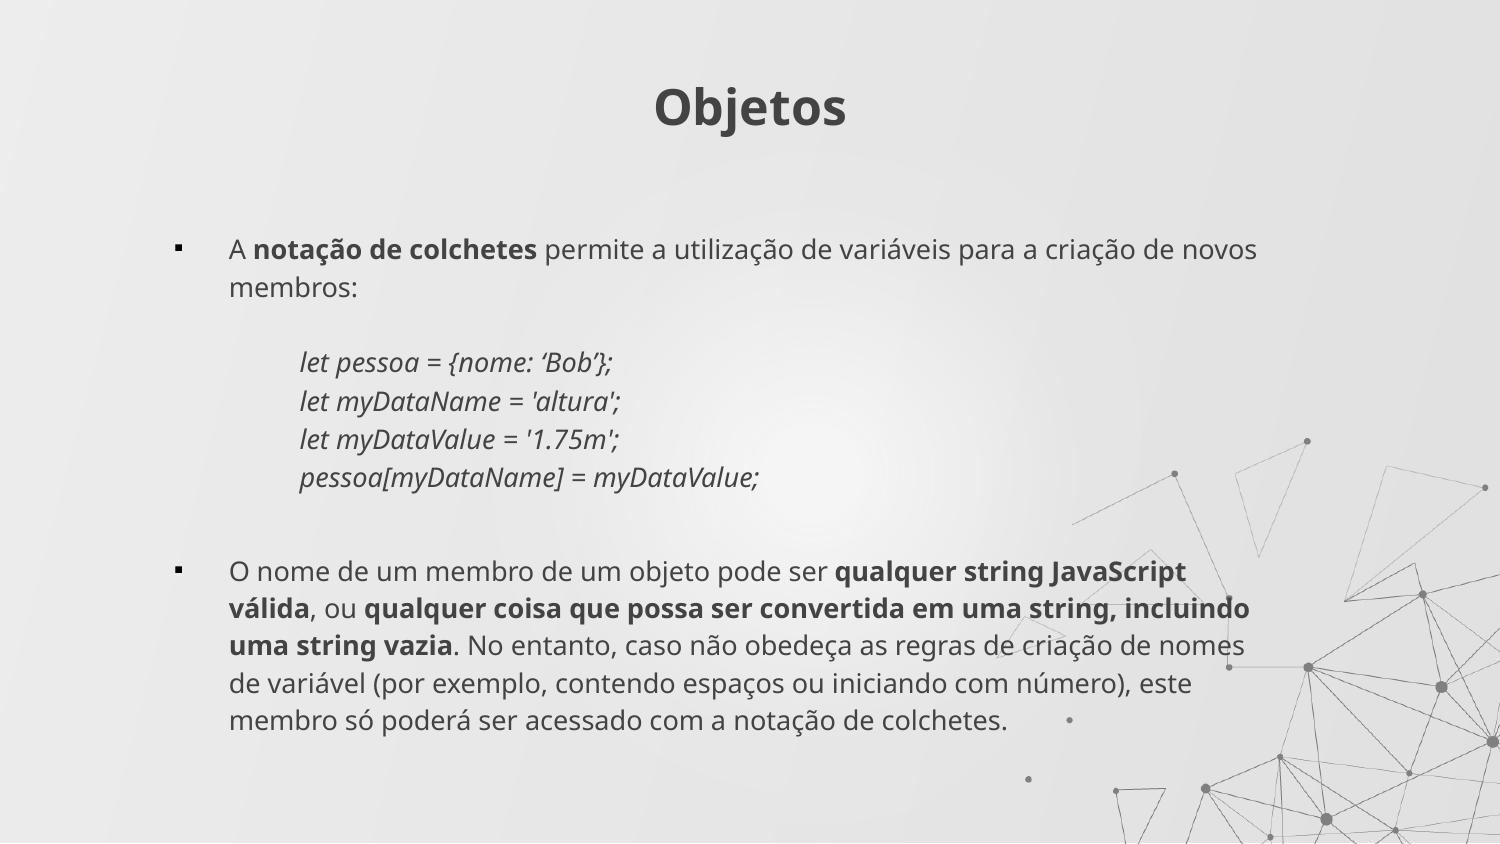

Objetos
# A notação de colchetes permite a utilização de variáveis para a criação de novos membros:
let pessoa = {nome: ‘Bob’};
let myDataName = 'altura';
let myDataValue = '1.75m';
pessoa[myDataName] = myDataValue;
O nome de um membro de um objeto pode ser qualquer string JavaScript válida, ou qualquer coisa que possa ser convertida em uma string, incluindo uma string vazia. No entanto, caso não obedeça as regras de criação de nomes de variável (por exemplo, contendo espaços ou iniciando com número), este membro só poderá ser acessado com a notação de colchetes.